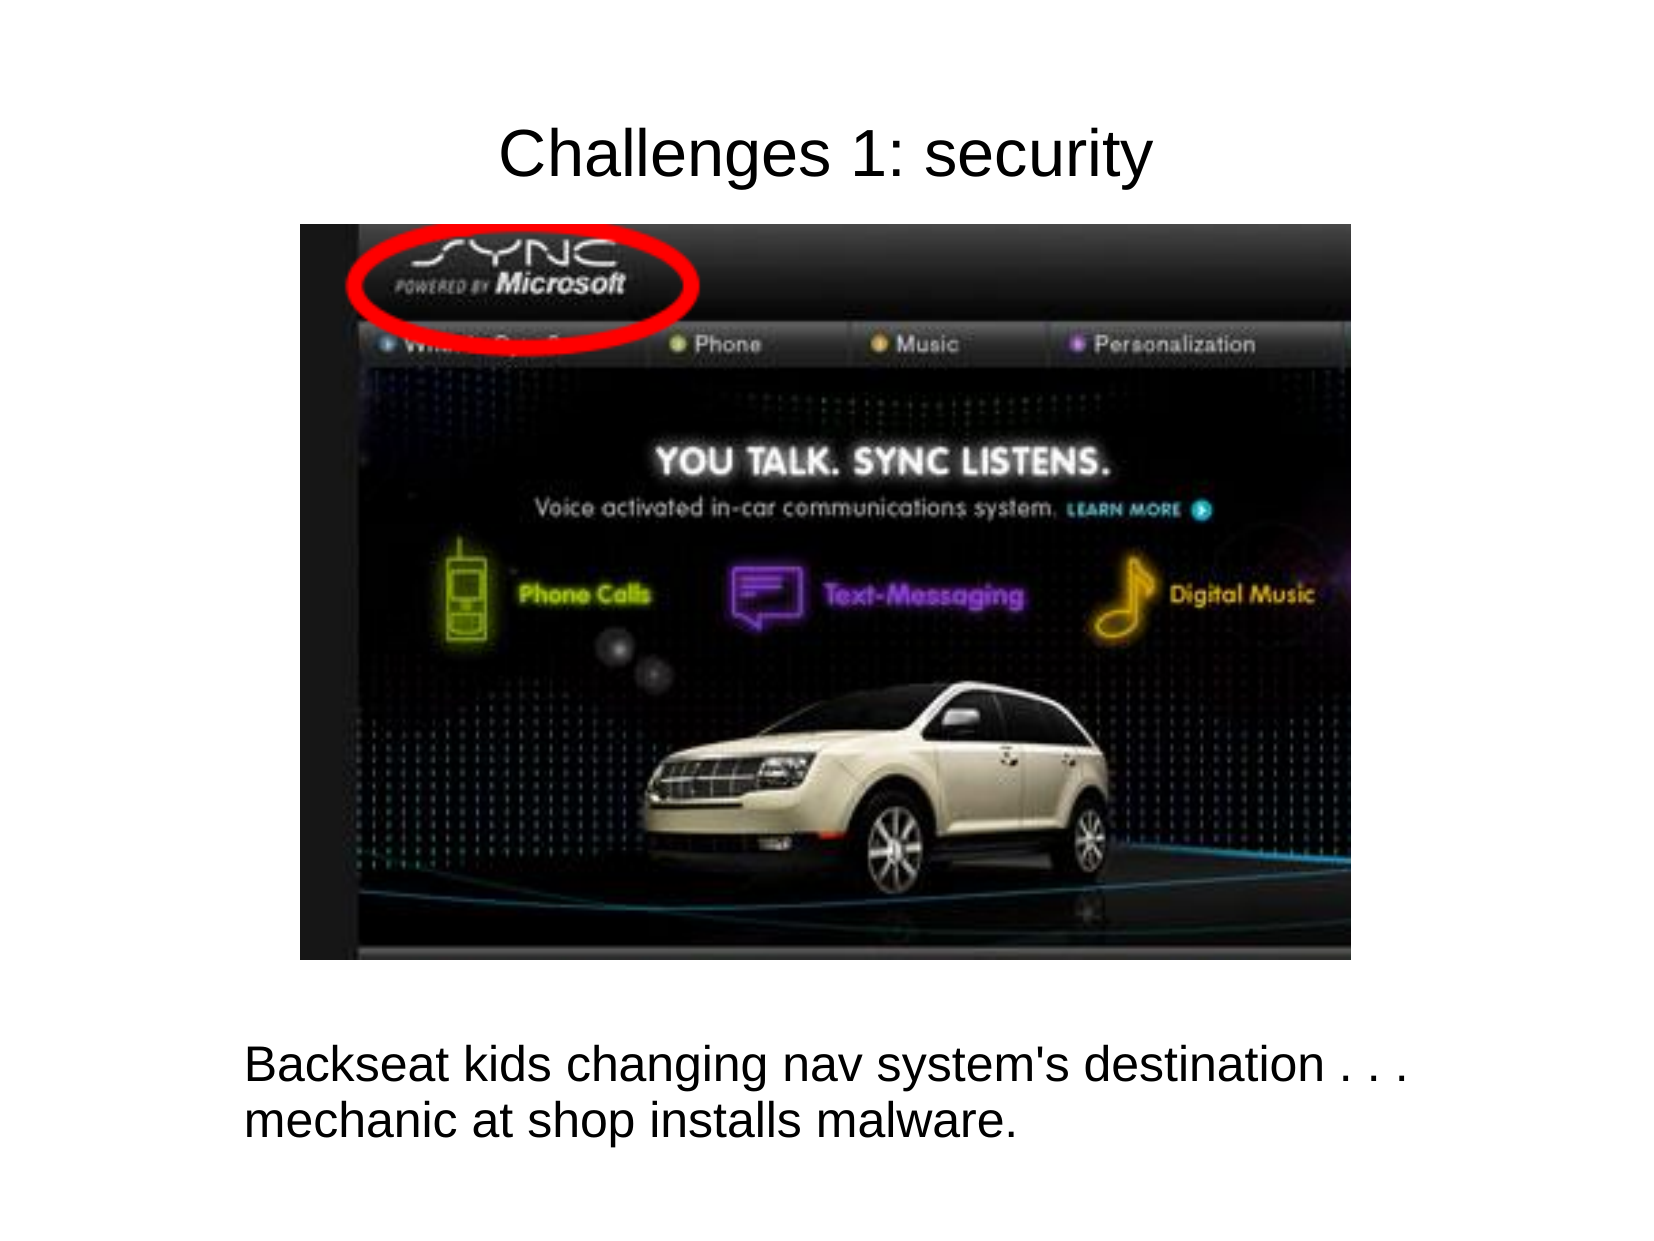

# Challenges 1: security
Backseat kids changing nav system's destination . . .
mechanic at shop installs malware.